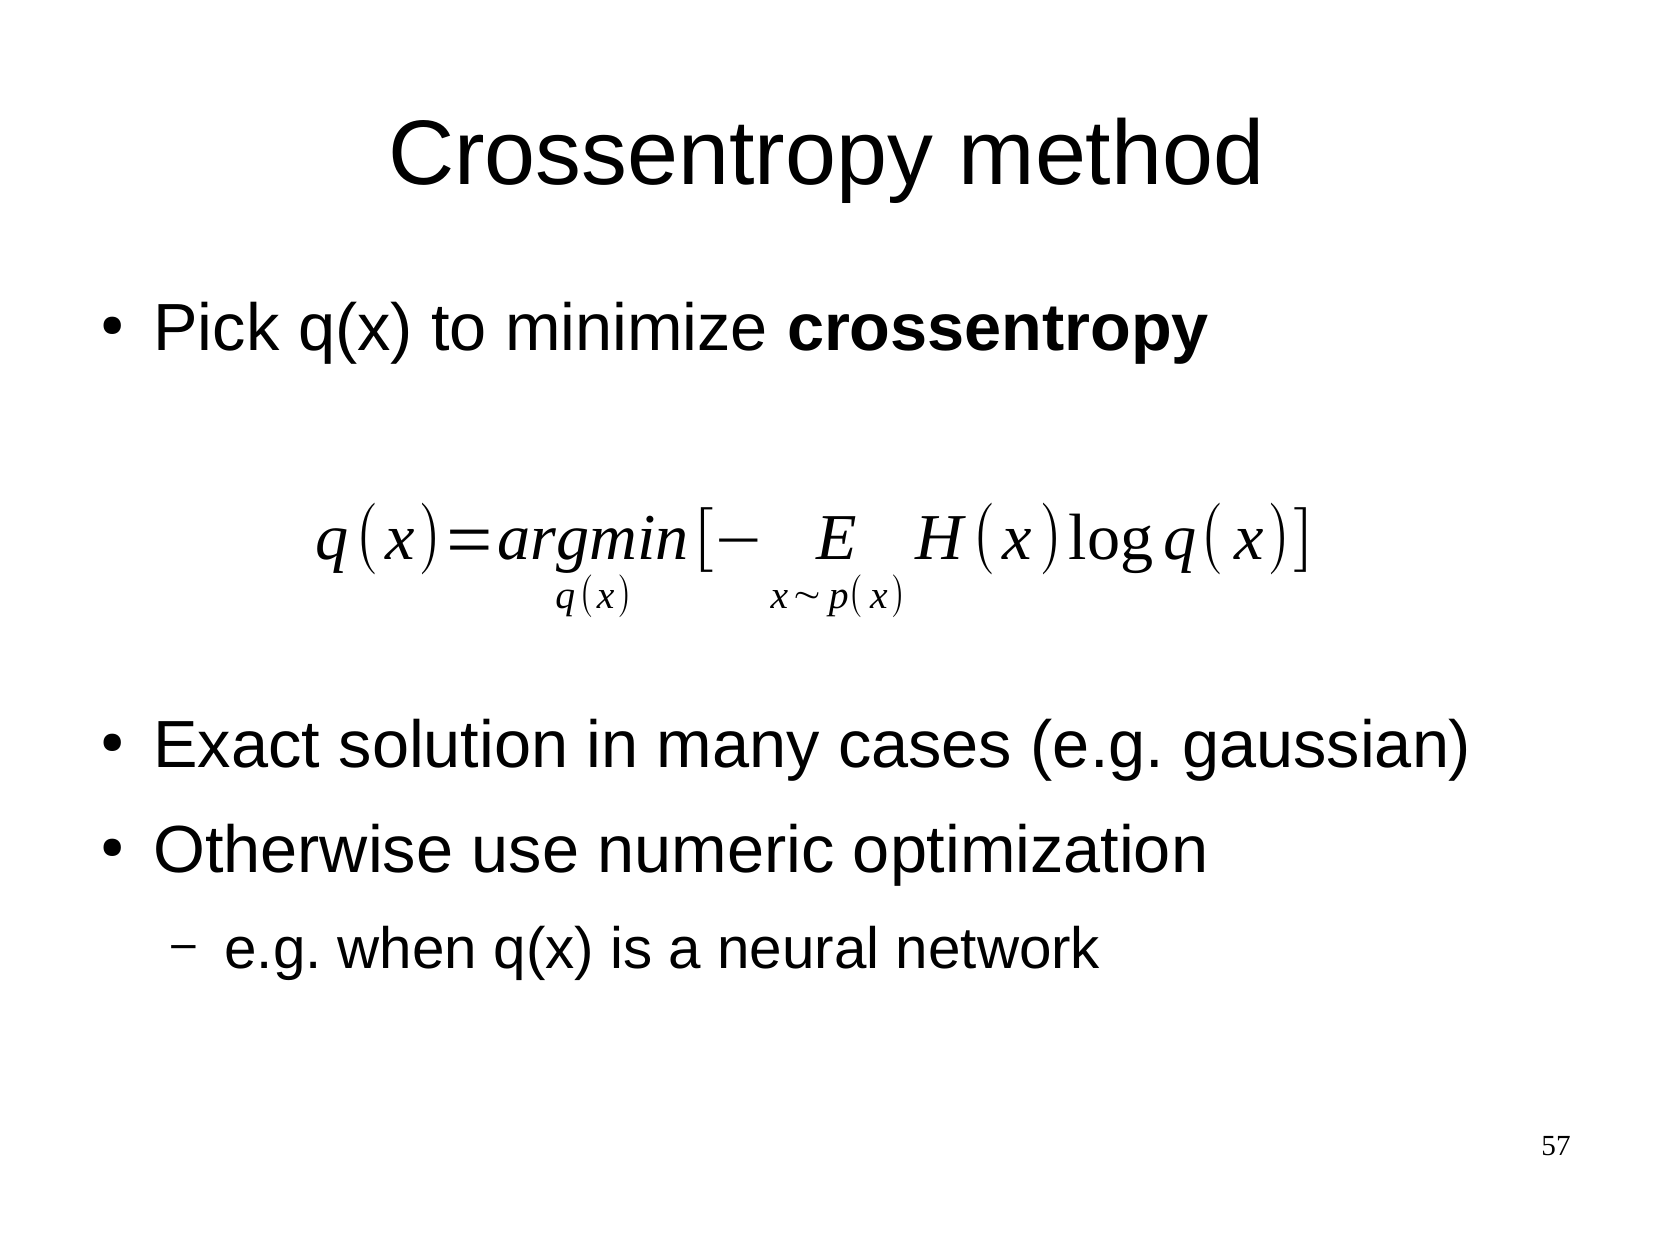

# Crossentropy method
Pick q(x) to minimize crossentropy
Exact solution in many cases (e.g. gaussian)
Otherwise use numeric optimization
e.g. when q(x) is a neural network
57